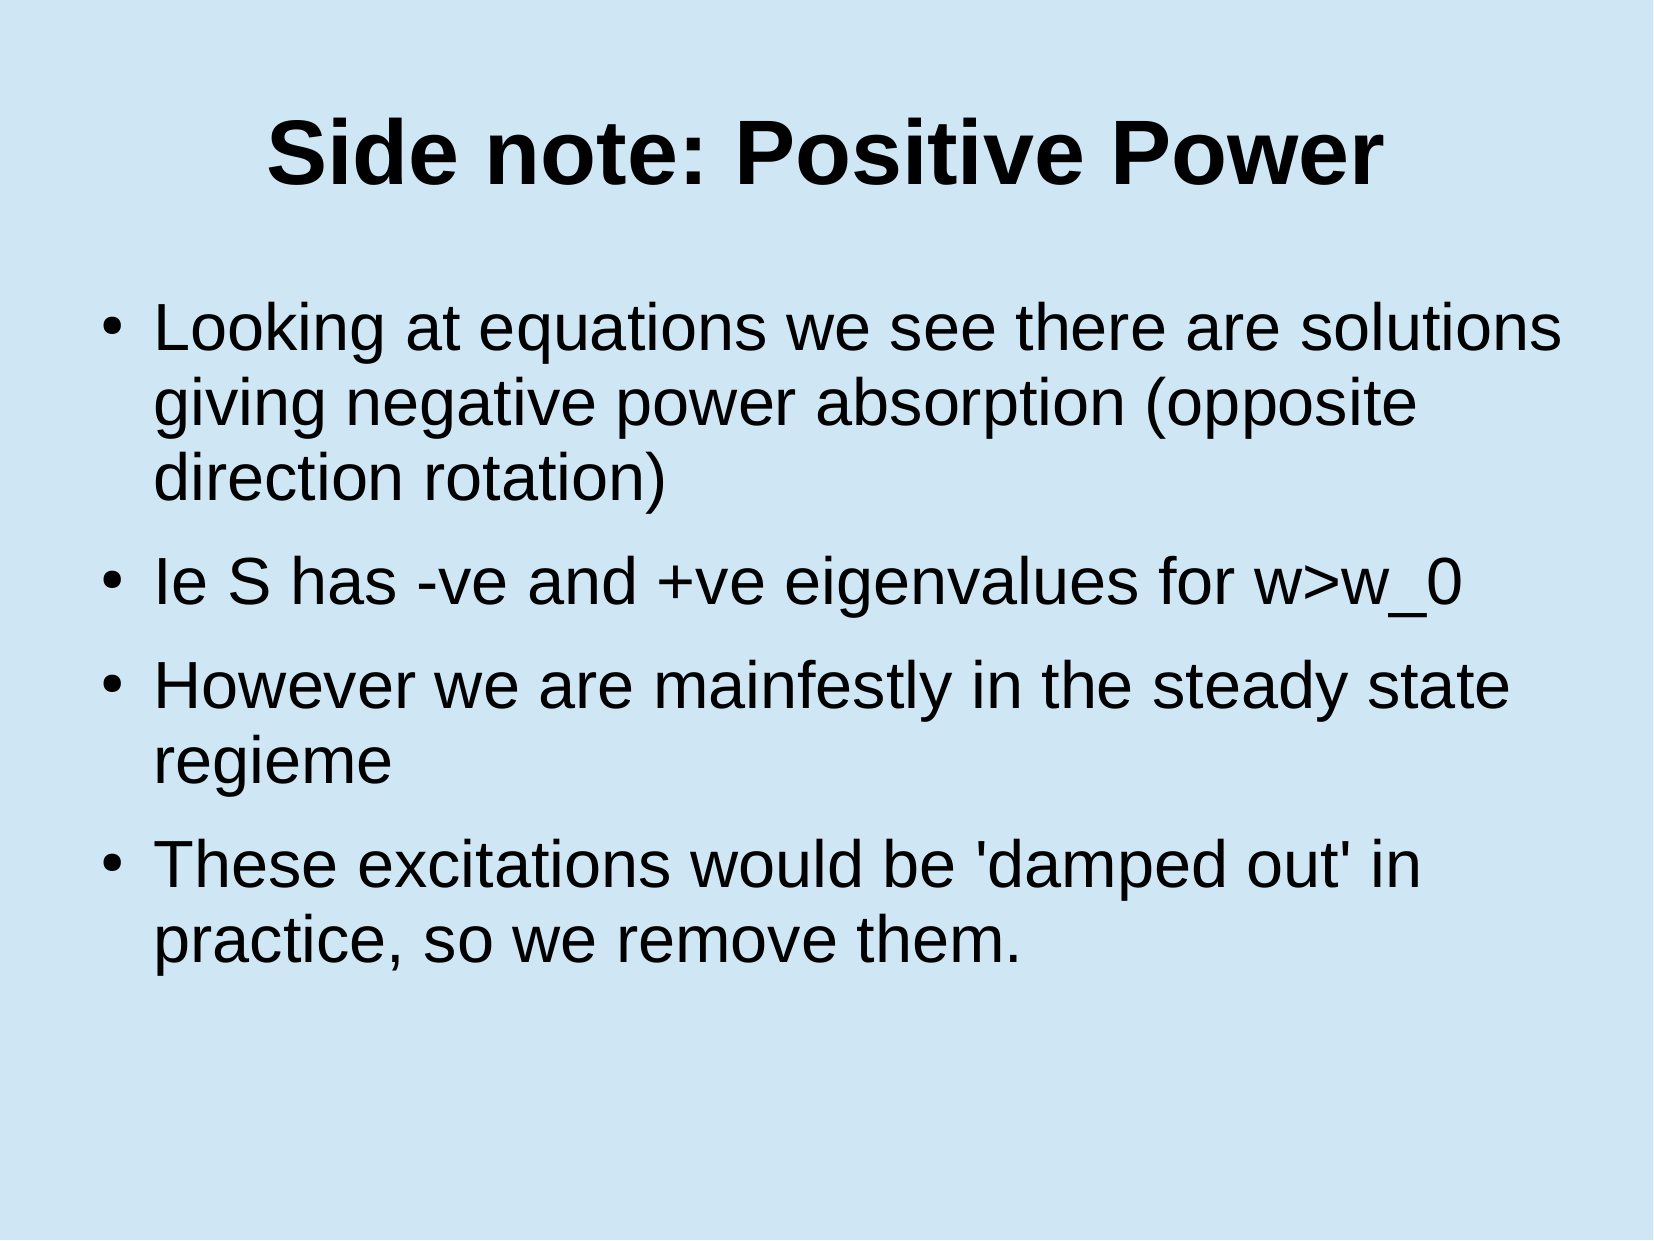

# Side note: Positive Power
Looking at equations we see there are solutions giving negative power absorption (opposite direction rotation)
Ie S has -ve and +ve eigenvalues for w>w_0
However we are mainfestly in the steady state regieme
These excitations would be 'damped out' in practice, so we remove them.